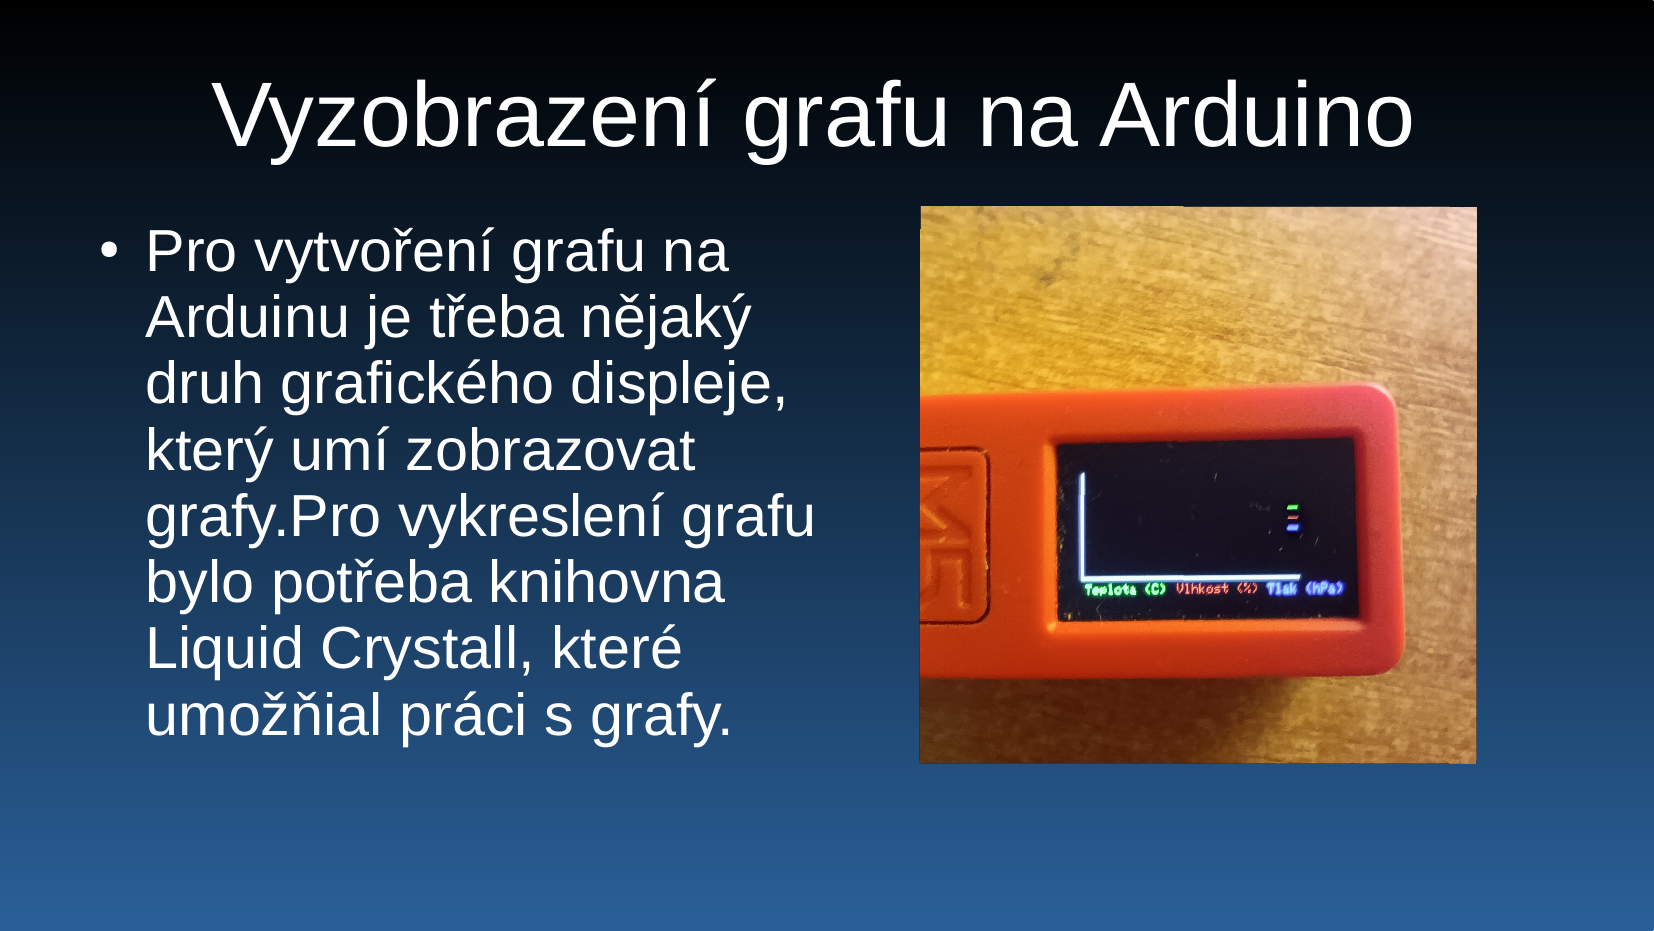

# Vyzobrazení grafu na Arduino
Pro vytvoření grafu na Arduinu je třeba nějaký druh grafického displeje, který umí zobrazovat grafy.Pro vykreslení grafu bylo potřeba knihovna Liquid Crystall, které umožňial práci s grafy.